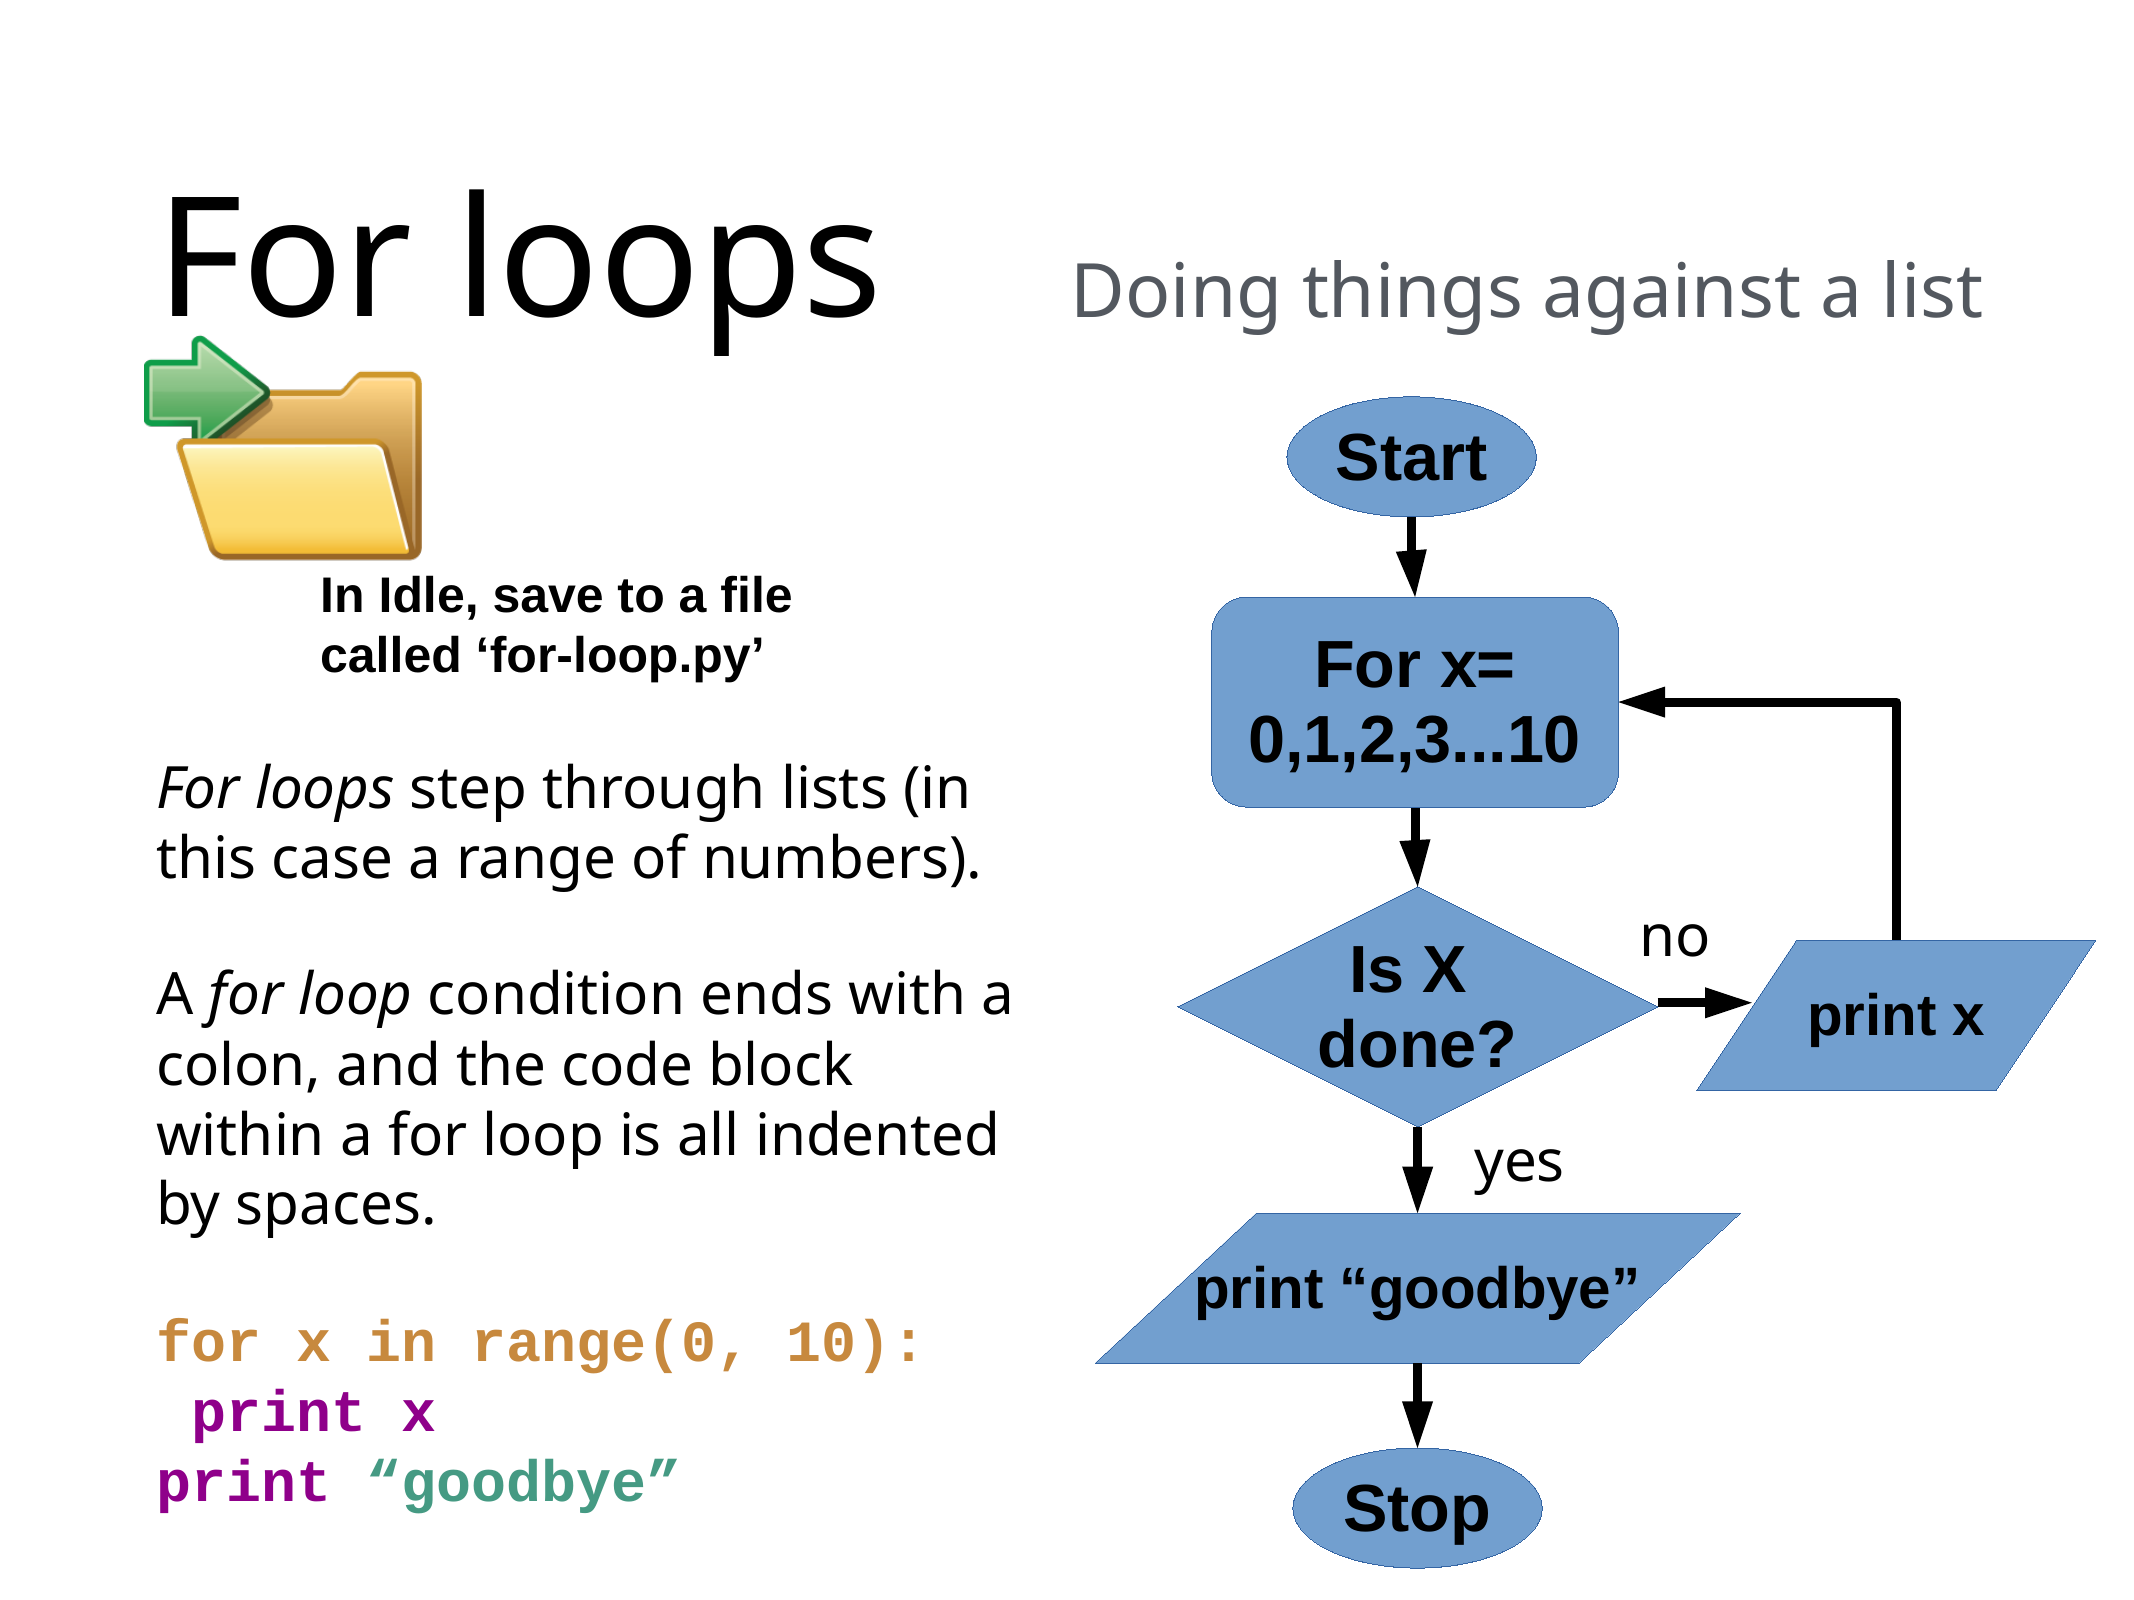

# For loops
Doing things against a list
In Idle, save to a file
called ‘for-loop.py’
Start
For x=
0,1,2,3...10
For loops step through lists (in this case a range of numbers).
A for loop condition ends with a colon, and the code block within a for loop is all indented by spaces.
for x in range(0, 10):
 print x
print “goodbye”
Is X
done?
no
print x
yes
print “goodbye”
Stop